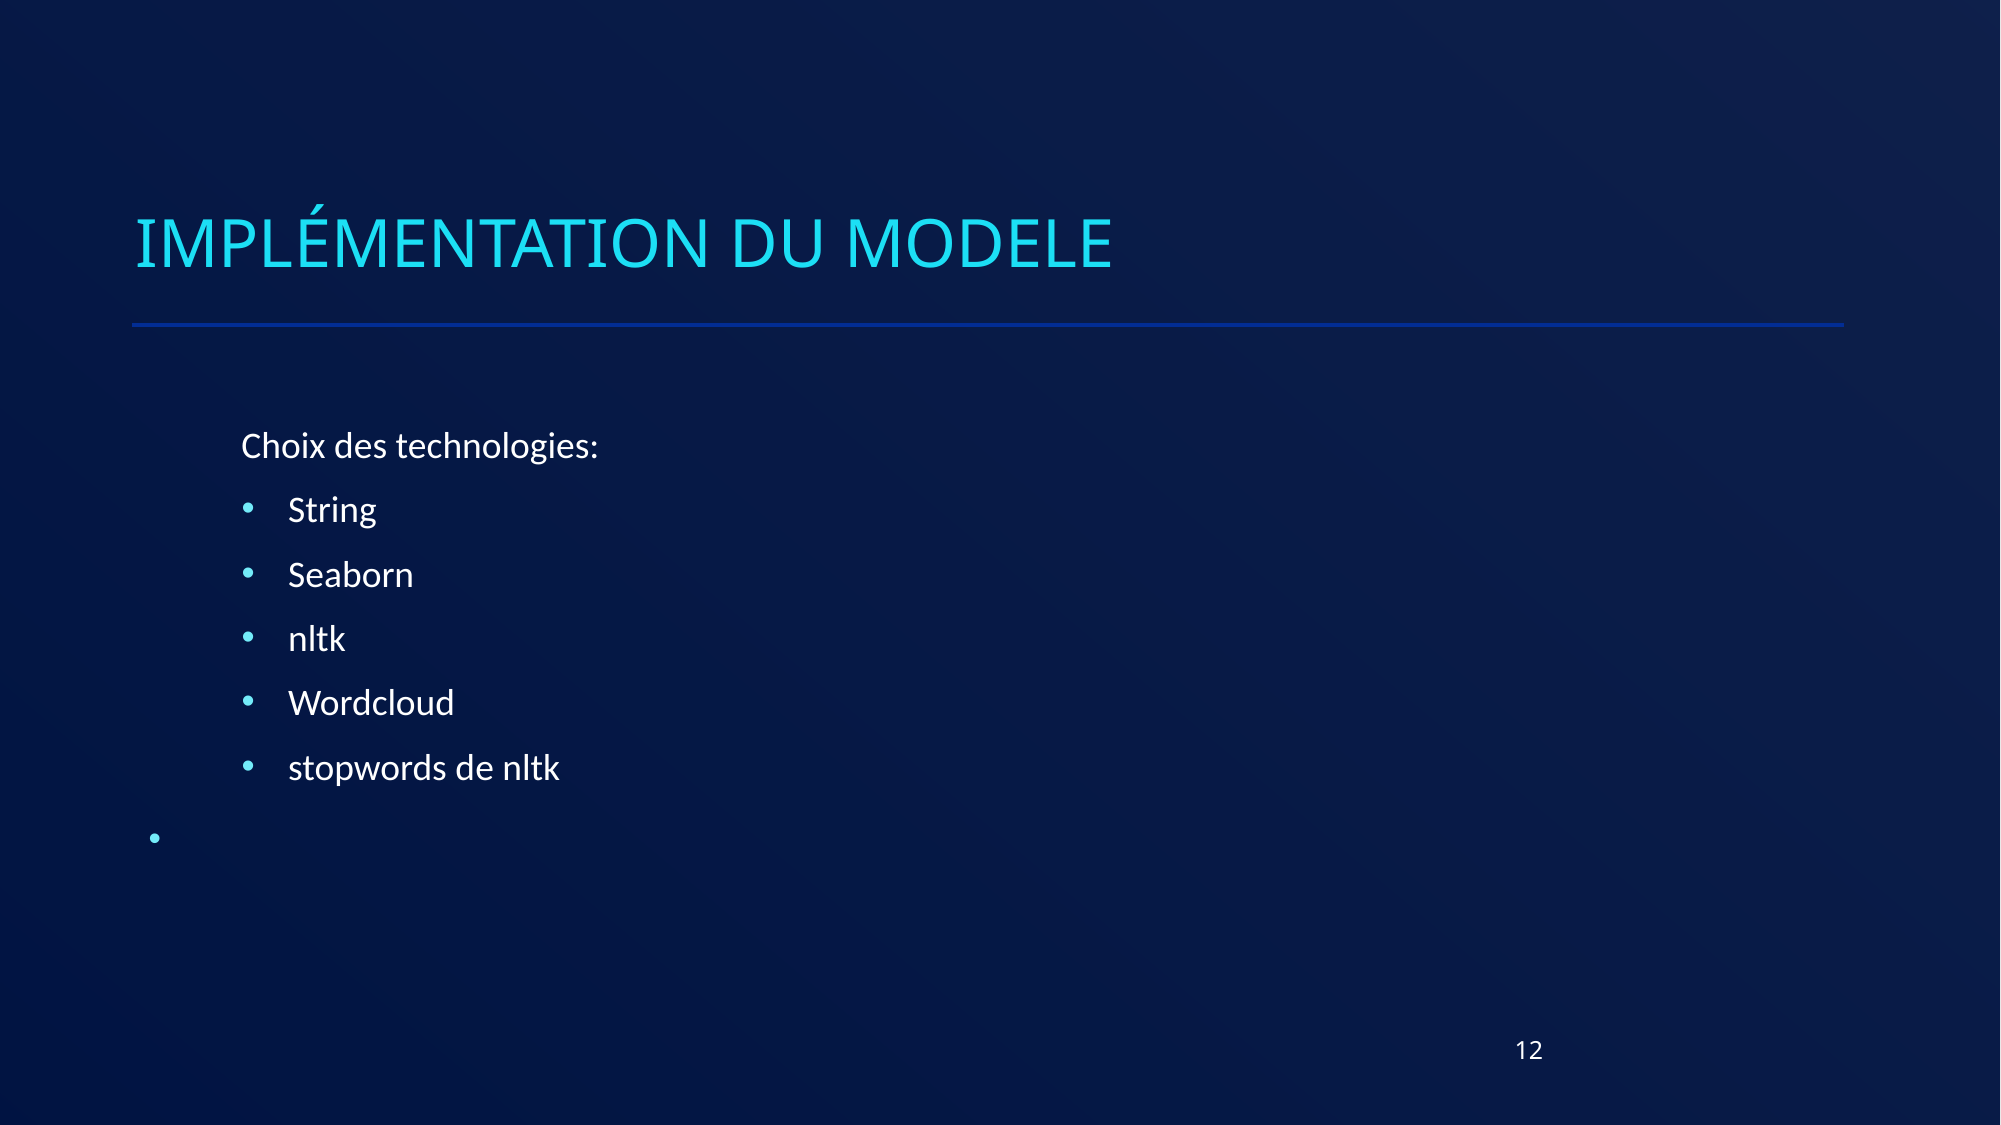

# Implémentation du modele
Choix des technologies:
String
Seaborn
nltk
Wordcloud
stopwords de nltk